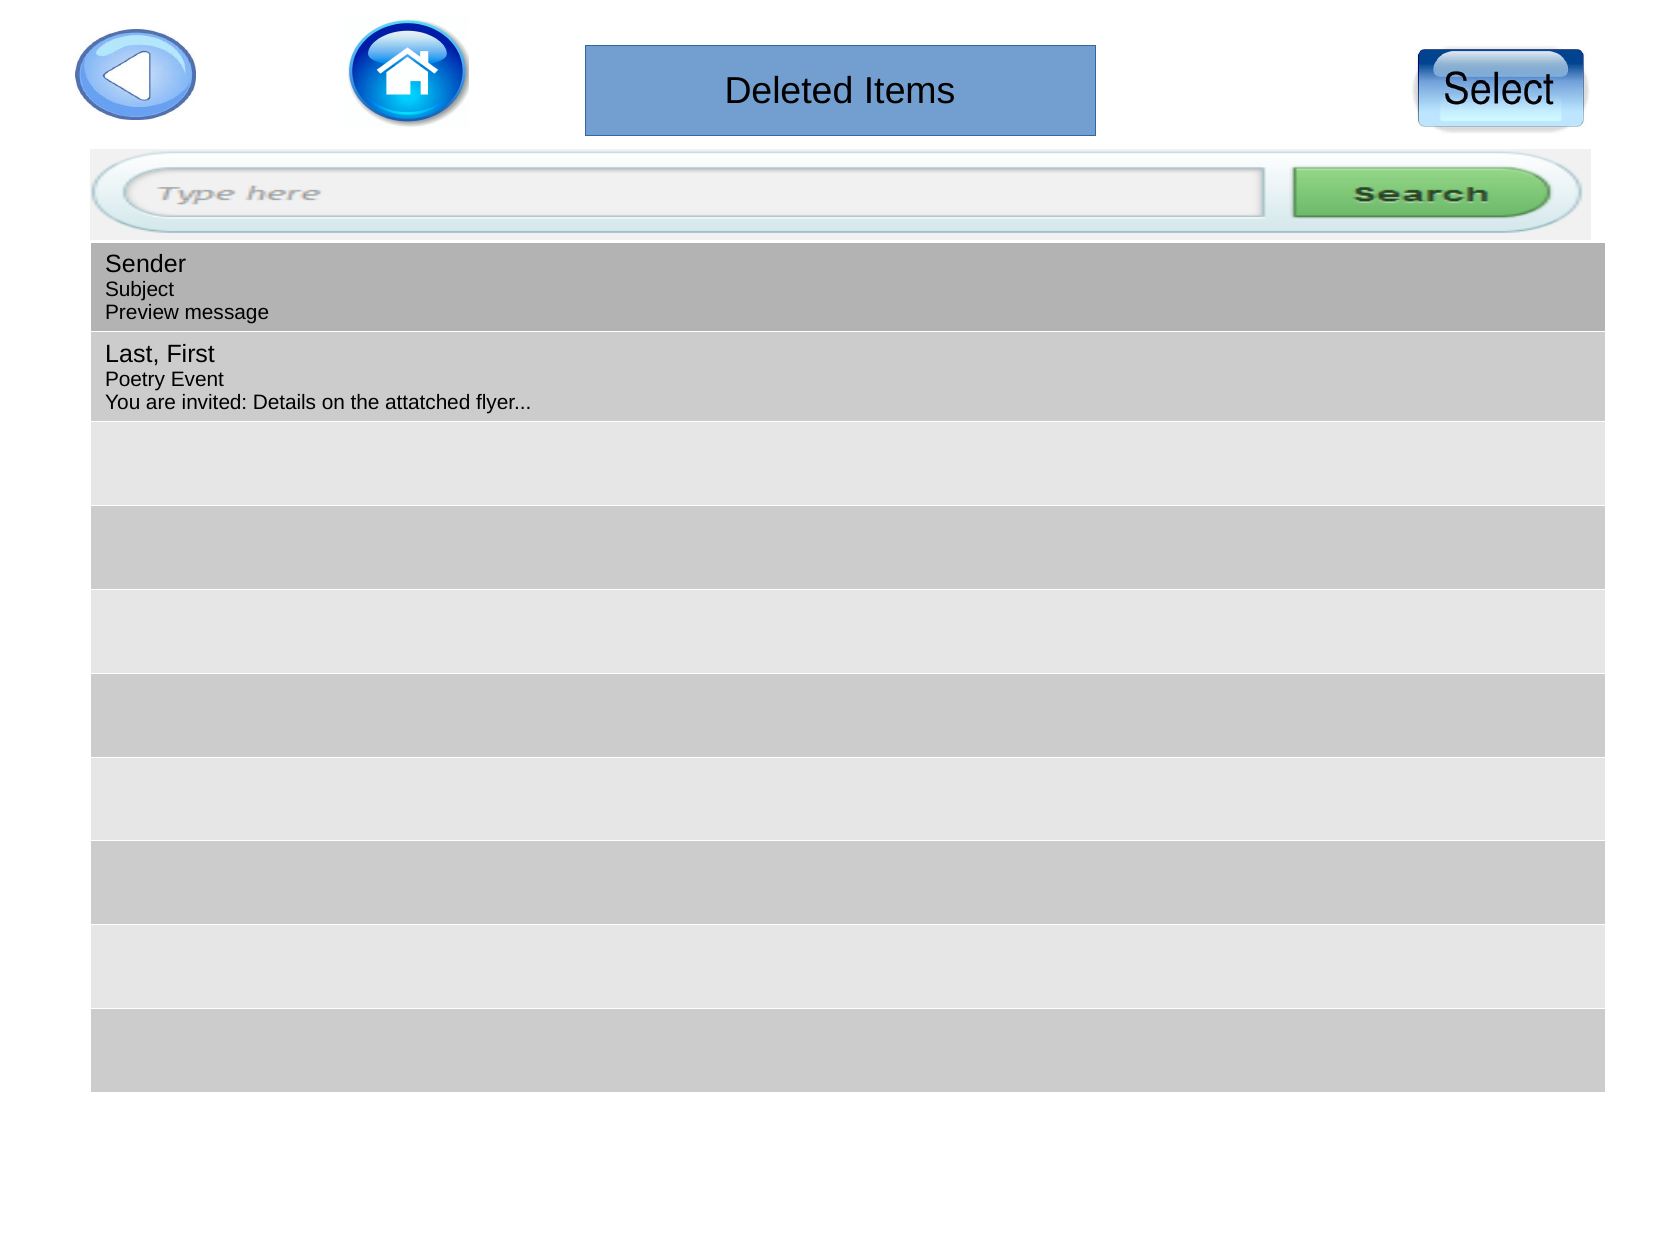

Deleted Items
| Sender Subject Preview message |
| --- |
| Last, First Poetry Event You are invited: Details on the attatched flyer... |
| |
| |
| |
| |
| |
| |
| |
| |